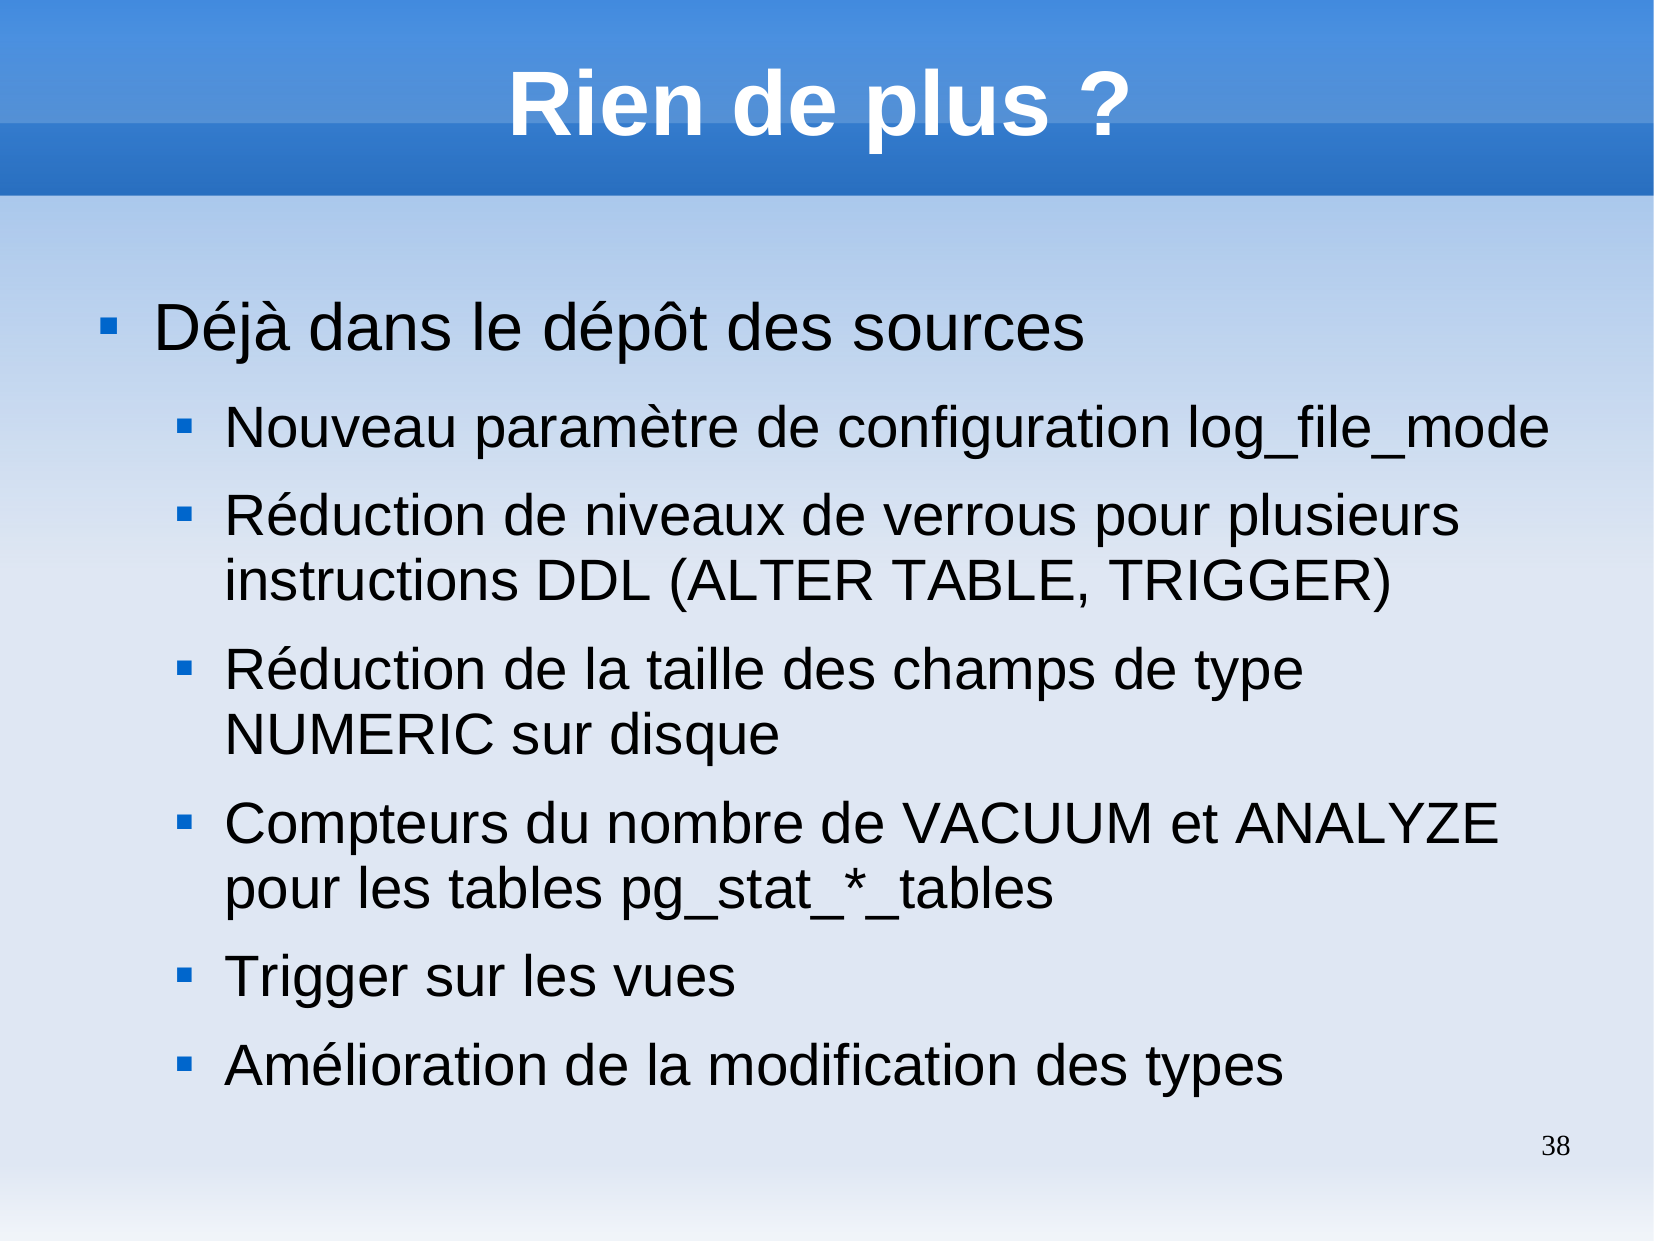

# Rien de plus ?
Déjà dans le dépôt des sources
Nouveau paramètre de configuration log_file_mode
Réduction de niveaux de verrous pour plusieurs instructions DDL (ALTER TABLE, TRIGGER)
Réduction de la taille des champs de type NUMERIC sur disque
Compteurs du nombre de VACUUM et ANALYZE pour les tables pg_stat_*_tables
Trigger sur les vues
Amélioration de la modification des types
38